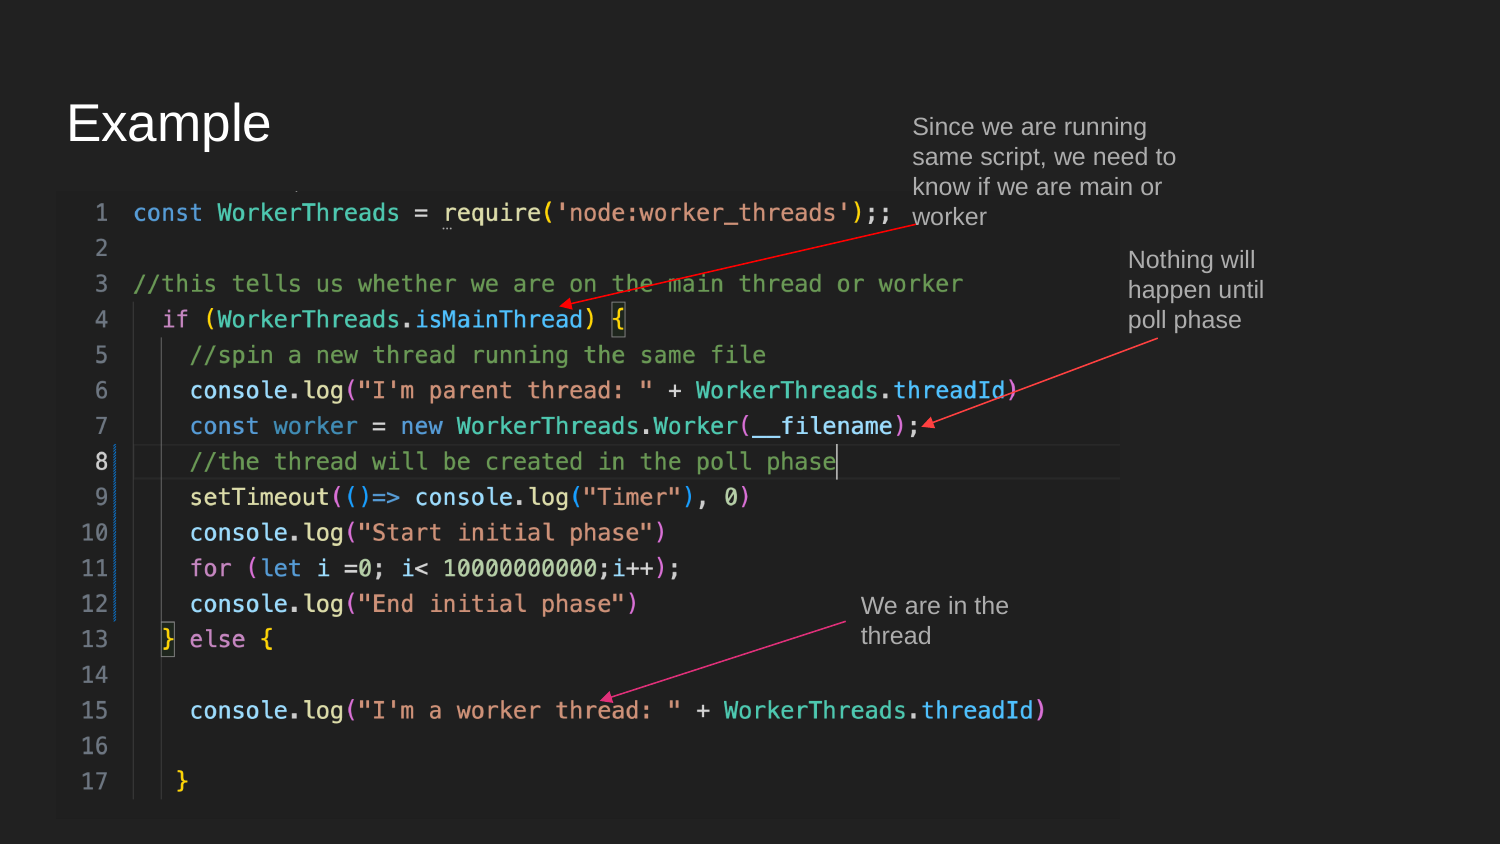

# Example
Since we are running same script, we need to know if we are main or worker
Nothing will happen until poll phase
We are in the thread